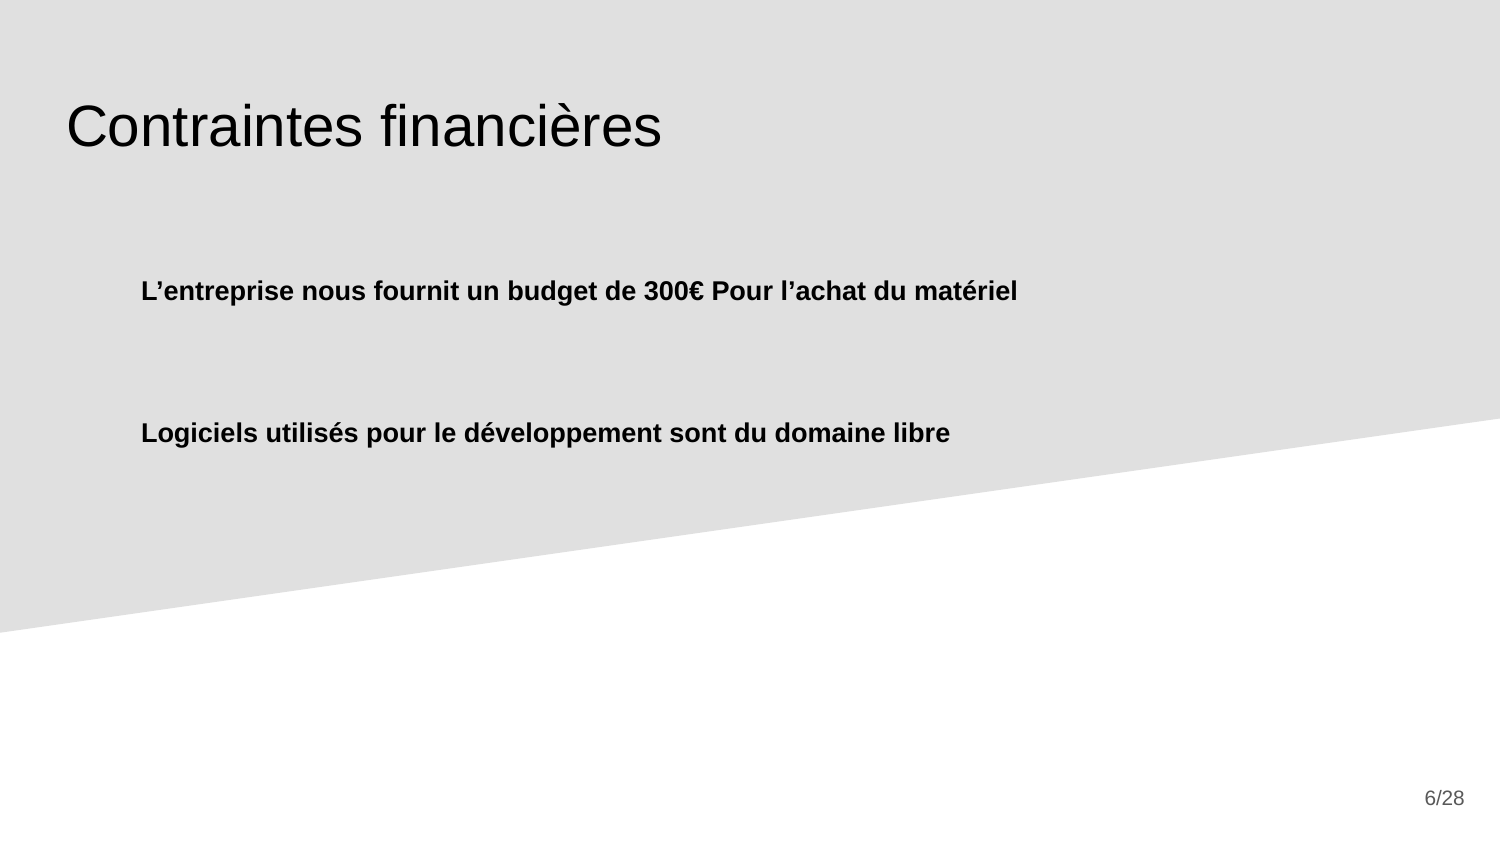

# Contraintes financières
L’entreprise nous fournit un budget de 300€ Pour l’achat du matériel
Logiciels utilisés pour le développement sont du domaine libre